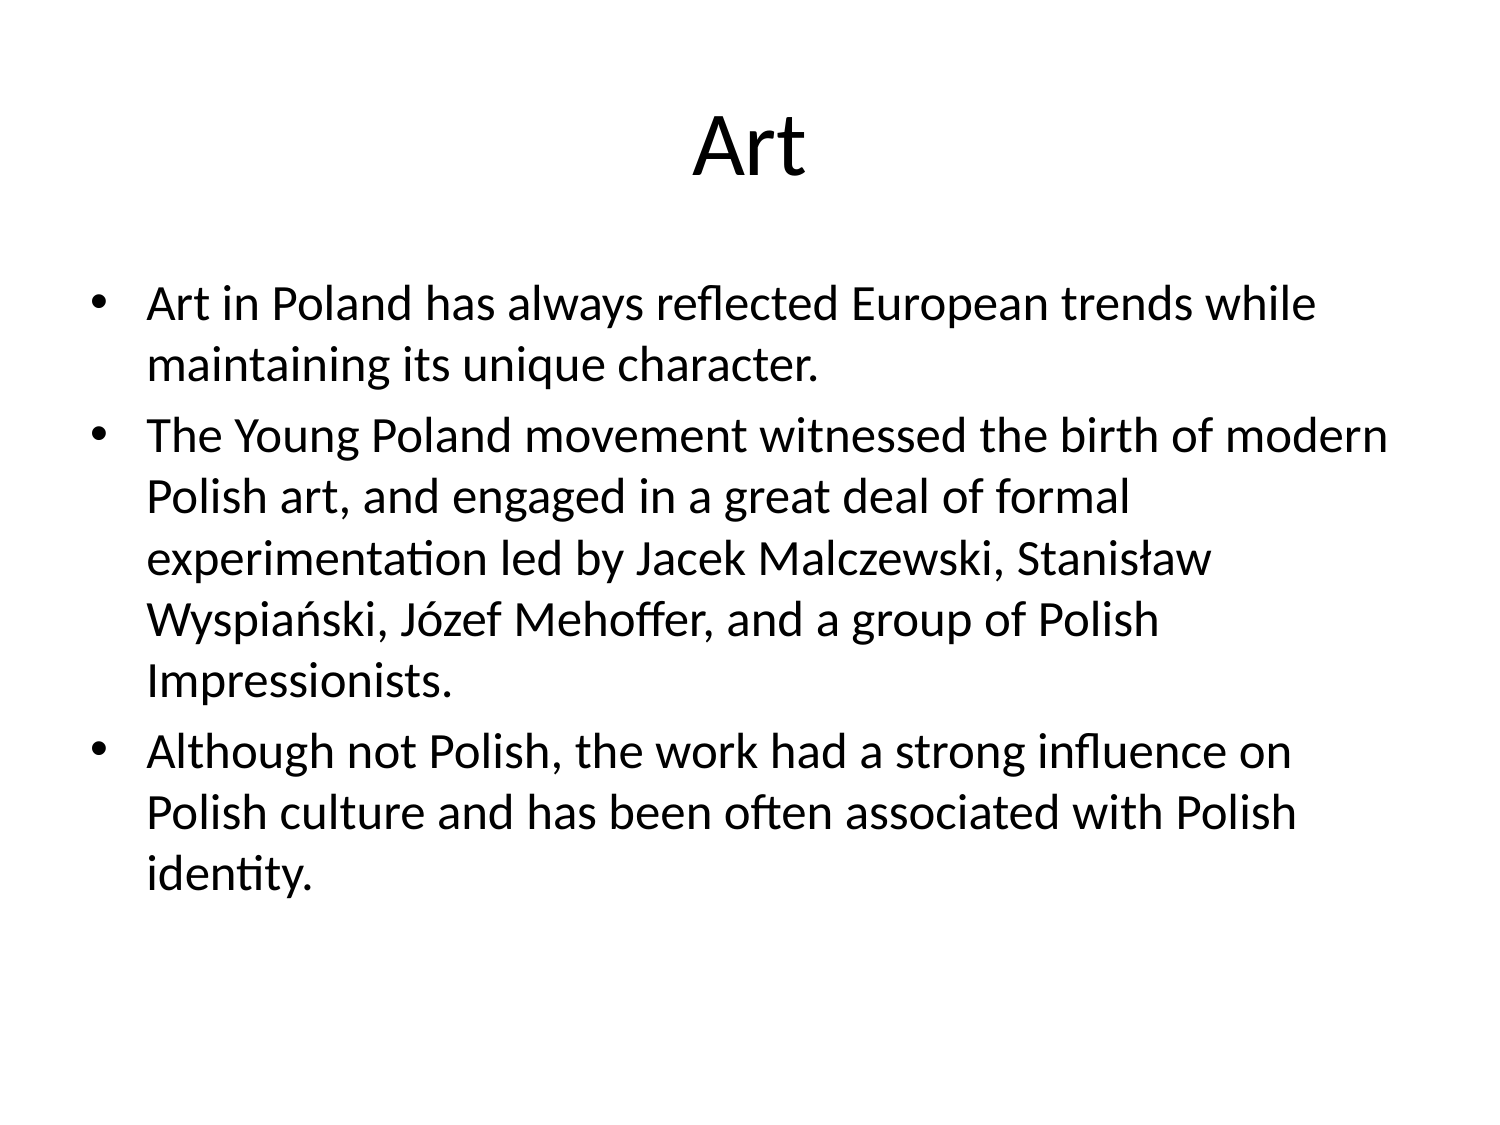

# Art
Art in Poland has always reflected European trends while maintaining its unique character.
The Young Poland movement witnessed the birth of modern Polish art, and engaged in a great deal of formal experimentation led by Jacek Malczewski, Stanisław Wyspiański, Józef Mehoffer, and a group of Polish Impressionists.
Although not Polish, the work had a strong influence on Polish culture and has been often associated with Polish identity.